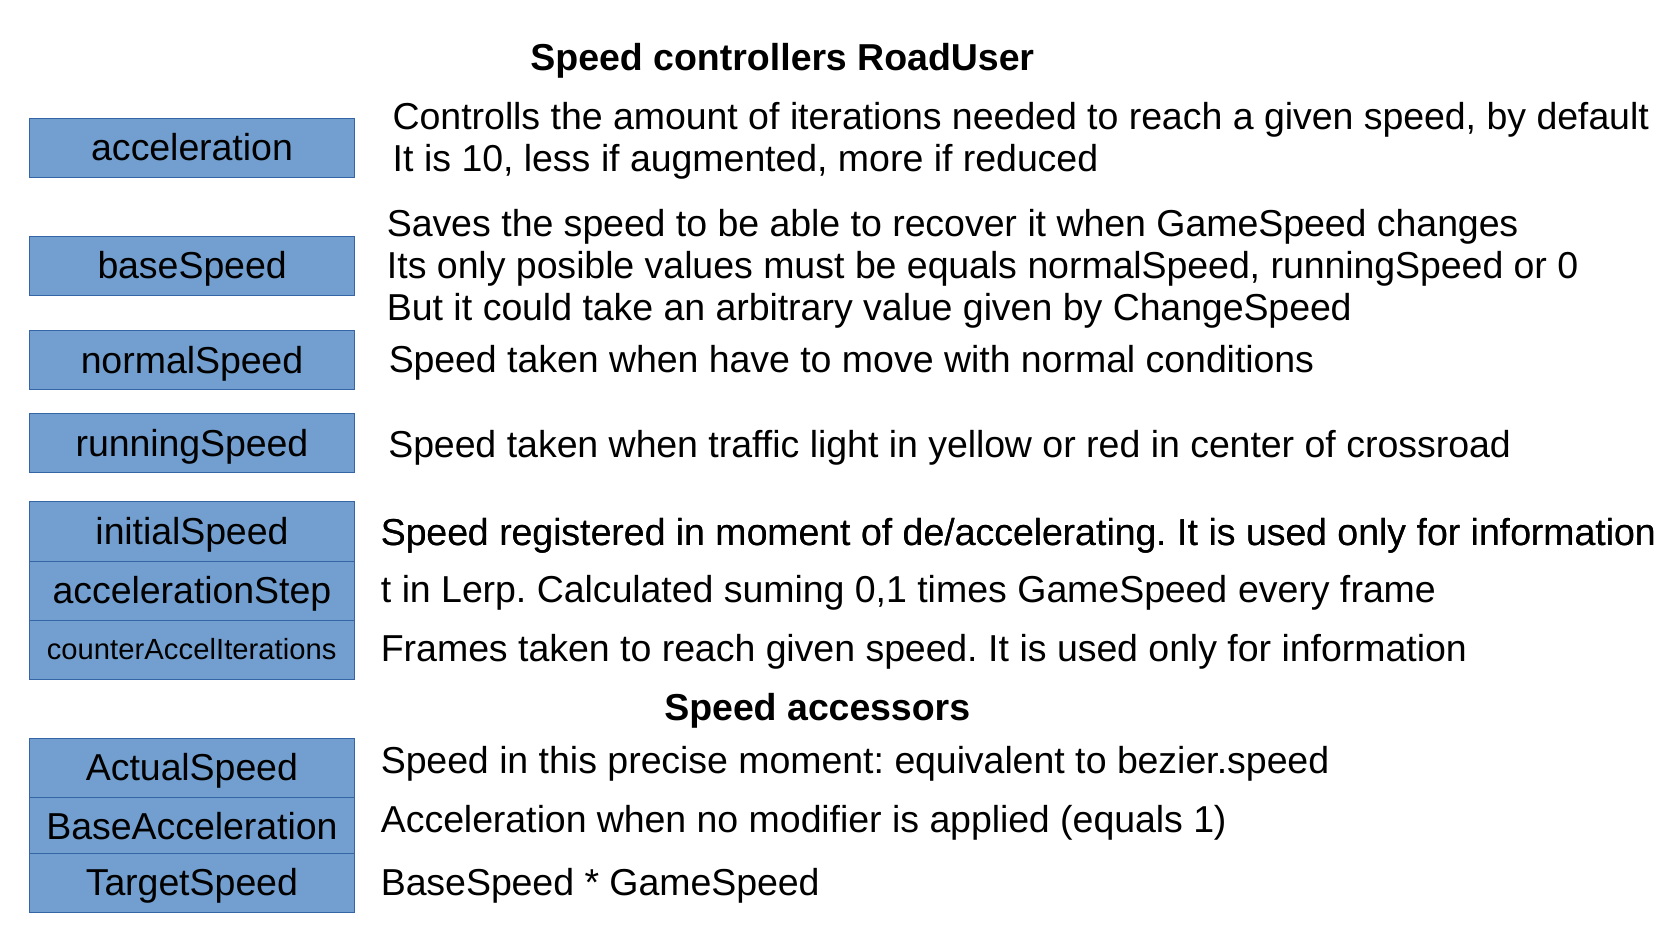

Speed controllers RoadUser
Controlls the amount of iterations needed to reach a given speed, by default
It is 10, less if augmented, more if reduced
acceleration
Saves the speed to be able to recover it when GameSpeed changes
Its only posible values must be equals normalSpeed, runningSpeed or 0
But it could take an arbitrary value given by ChangeSpeed
baseSpeed
normalSpeed
Speed taken when have to move with normal conditions
runningSpeed
Speed taken when traffic light in yellow or red in center of crossroad
initialSpeed
Speed registered in moment of de/accelerating. It is used only for information
Speed registered in moment of de/accelerating. It is used only for information
accelerationStep
t in Lerp. Calculated suming 0,1 times GameSpeed every frame
counterAccelIterations
Frames taken to reach given speed. It is used only for information
Speed accessors
Speed in this precise moment: equivalent to bezier.speed
ActualSpeed
Acceleration when no modifier is applied (equals 1)
BaseAcceleration
TargetSpeed
BaseSpeed * GameSpeed